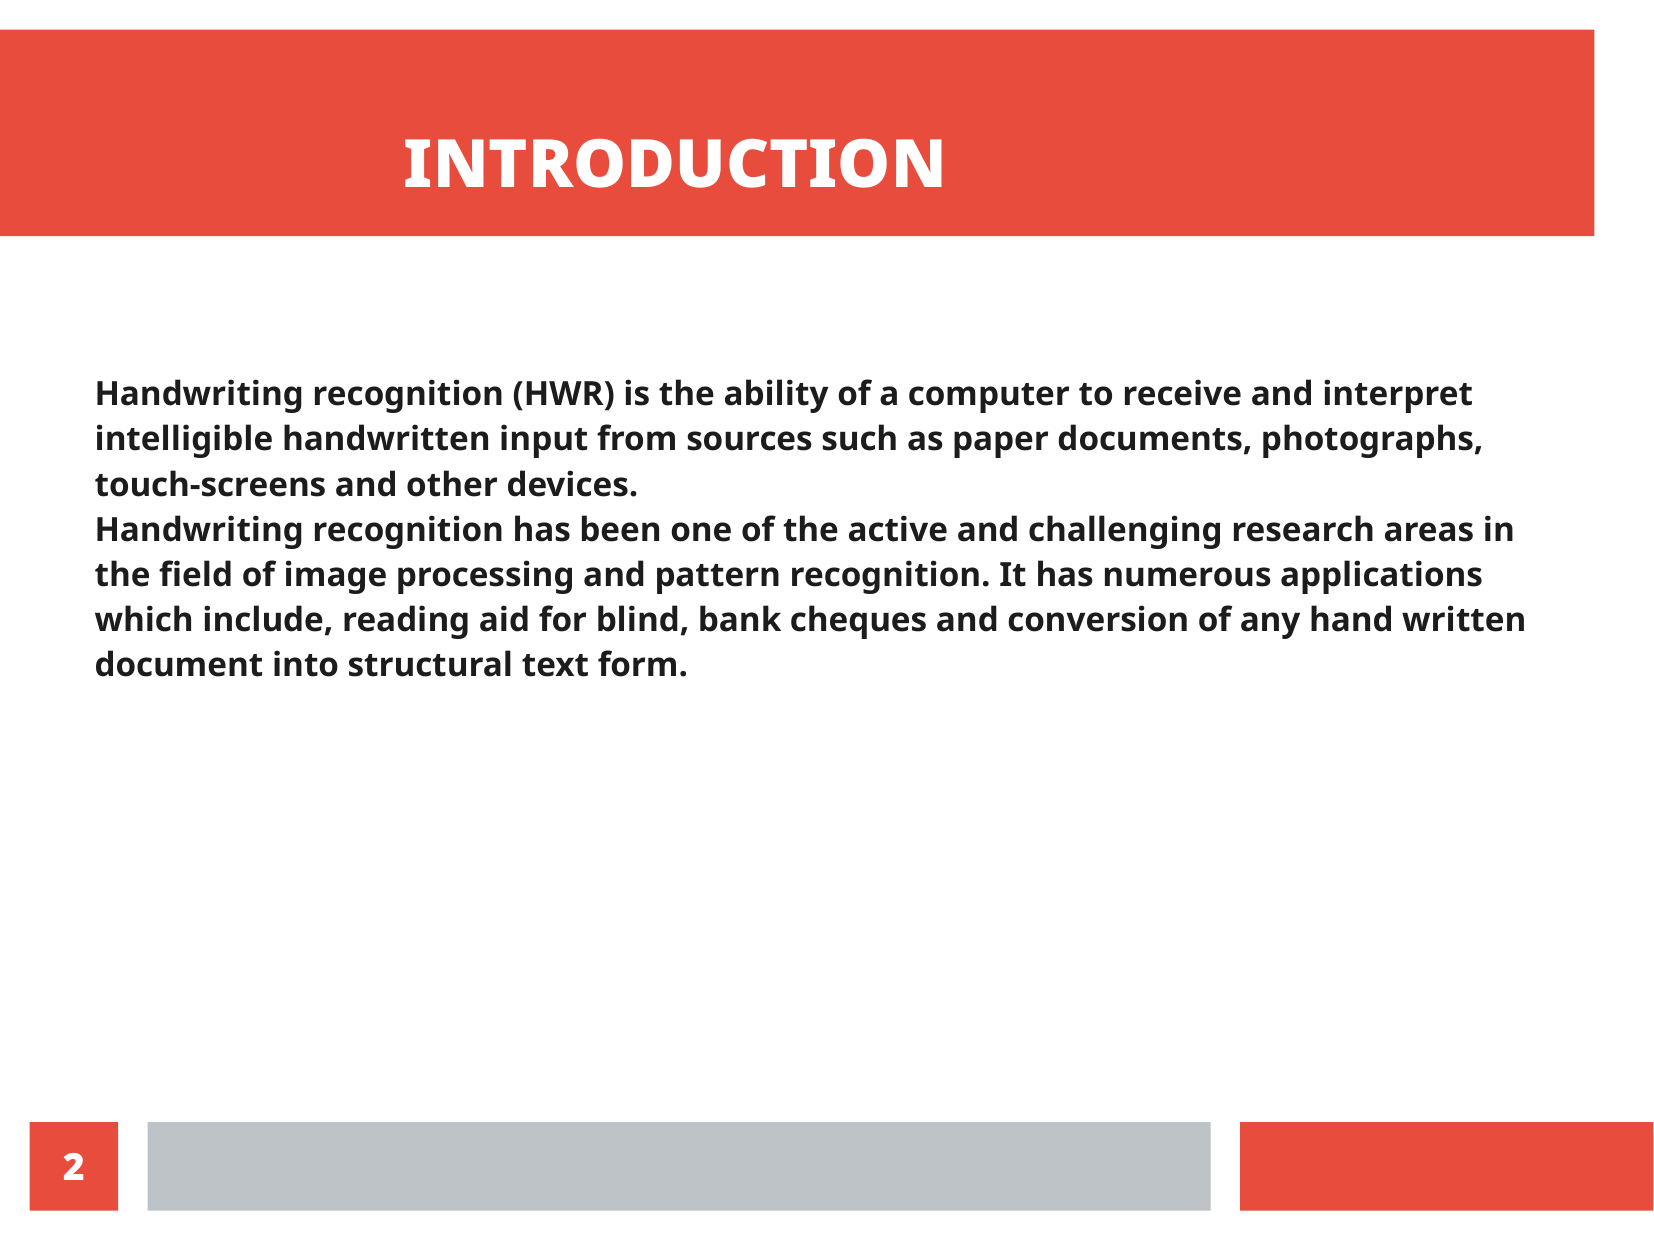

# INTRODUCTION
Handwriting recognition (HWR) is the ability of a computer to receive and interpret intelligible handwritten input from sources such as paper documents, photographs, touch-screens and other devices.
Handwriting recognition has been one of the active and challenging research areas in the field of image processing and pattern recognition. It has numerous applications which include, reading aid for blind, bank cheques and conversion of any hand written document into structural text form.
2